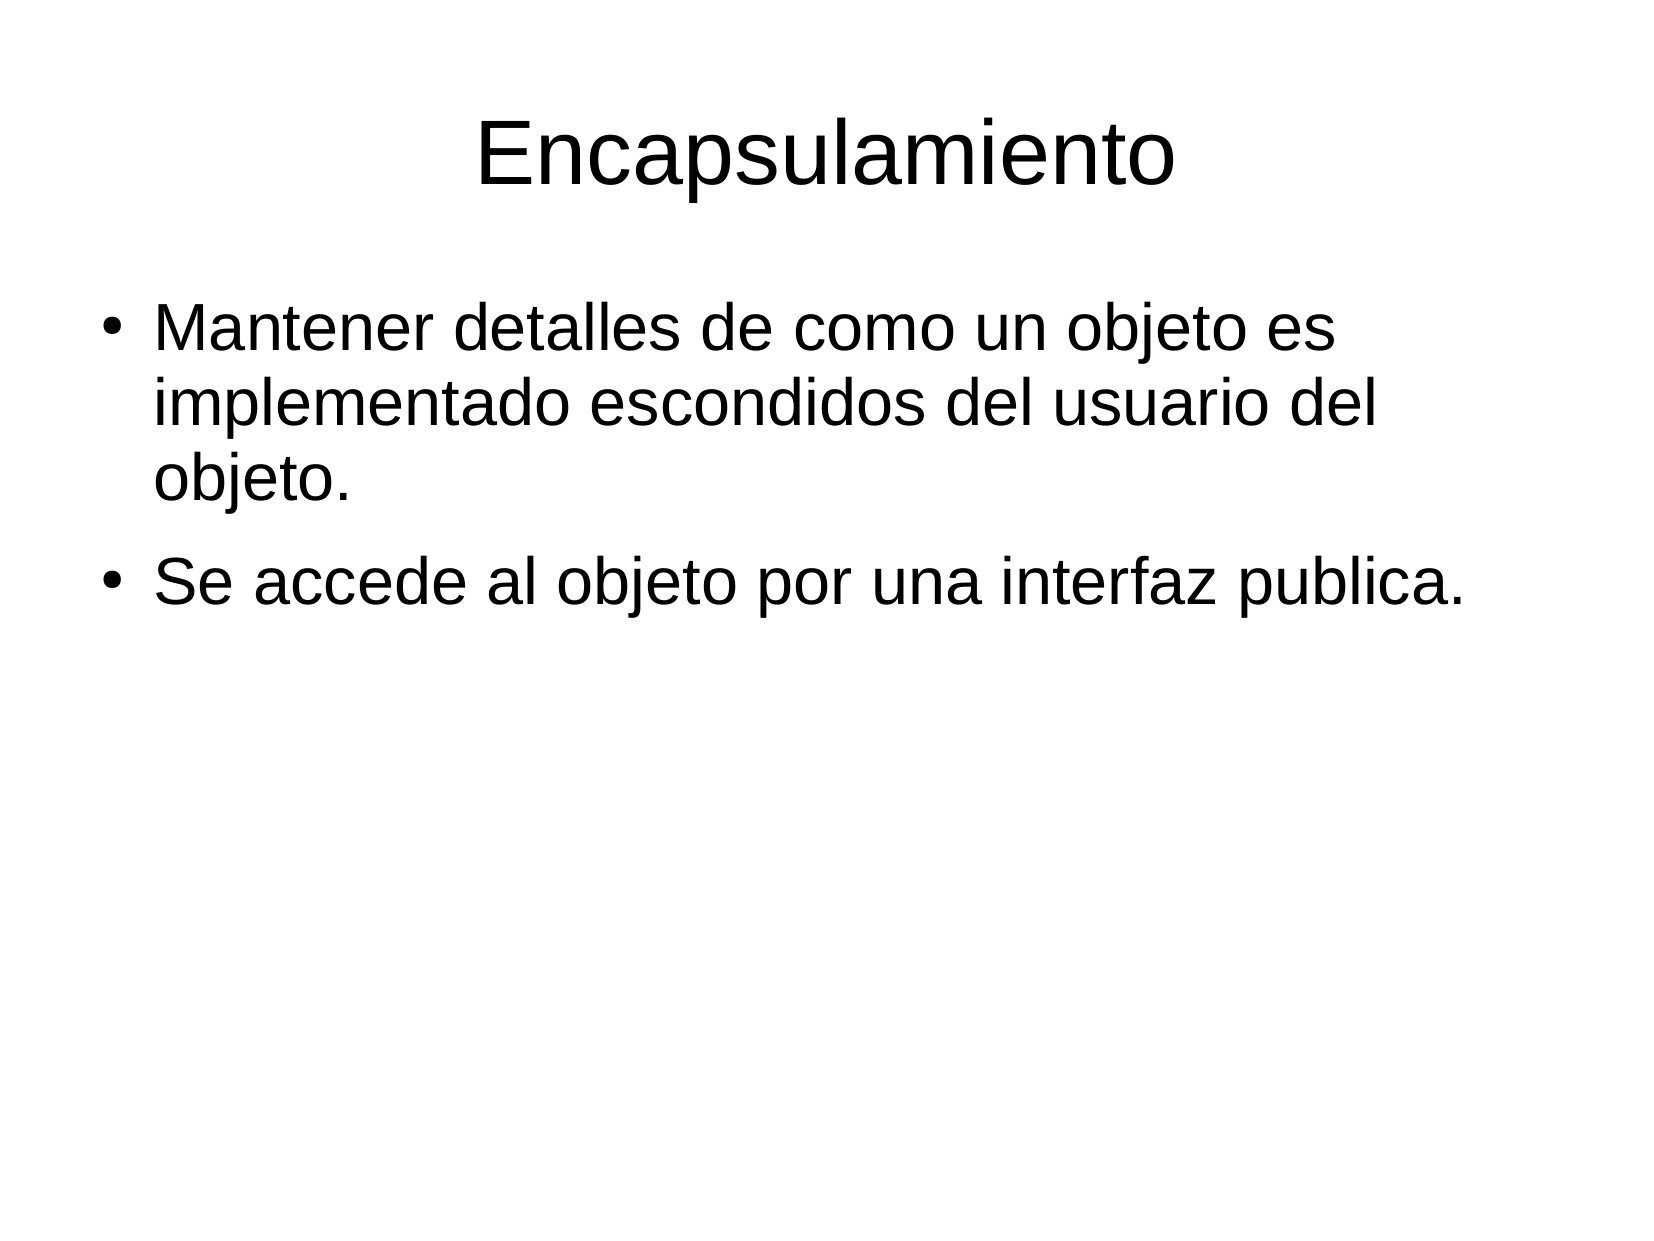

# Encapsulamiento
Mantener detalles de como un objeto es implementado escondidos del usuario del objeto.
Se accede al objeto por una interfaz publica.